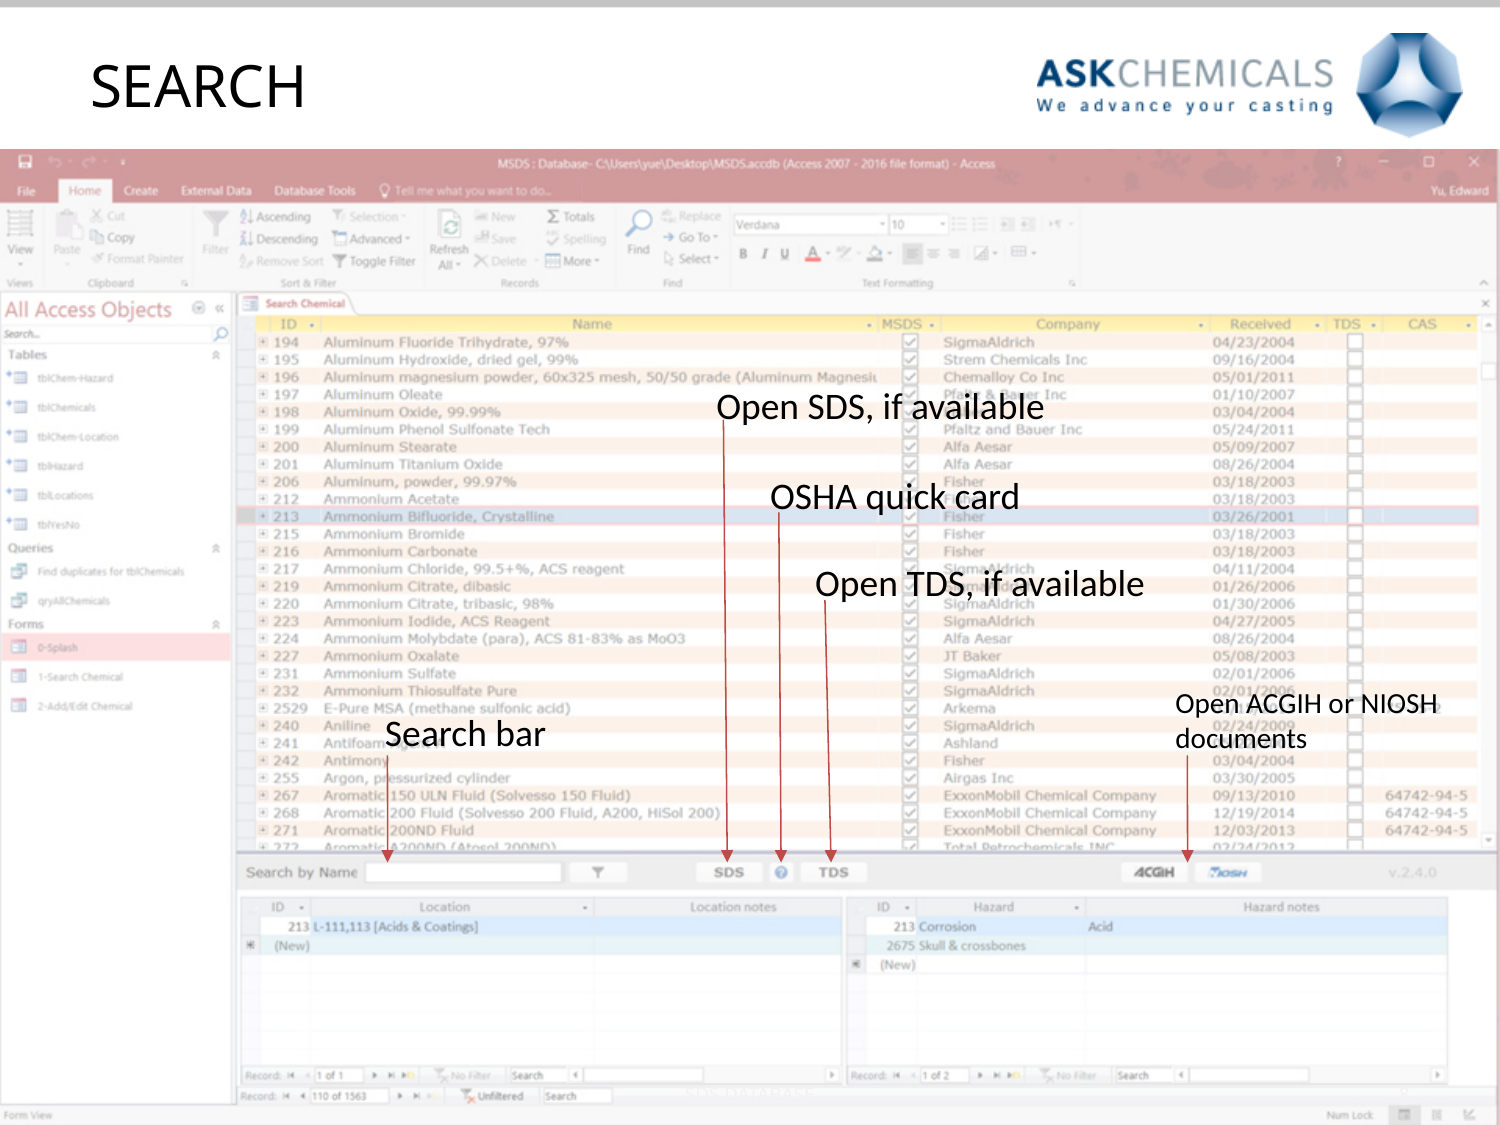

# search
Open SDS, if available
OSHA quick card
Open TDS, if available
Open ACGIH or NIOSH
documents
Search bar
sds database